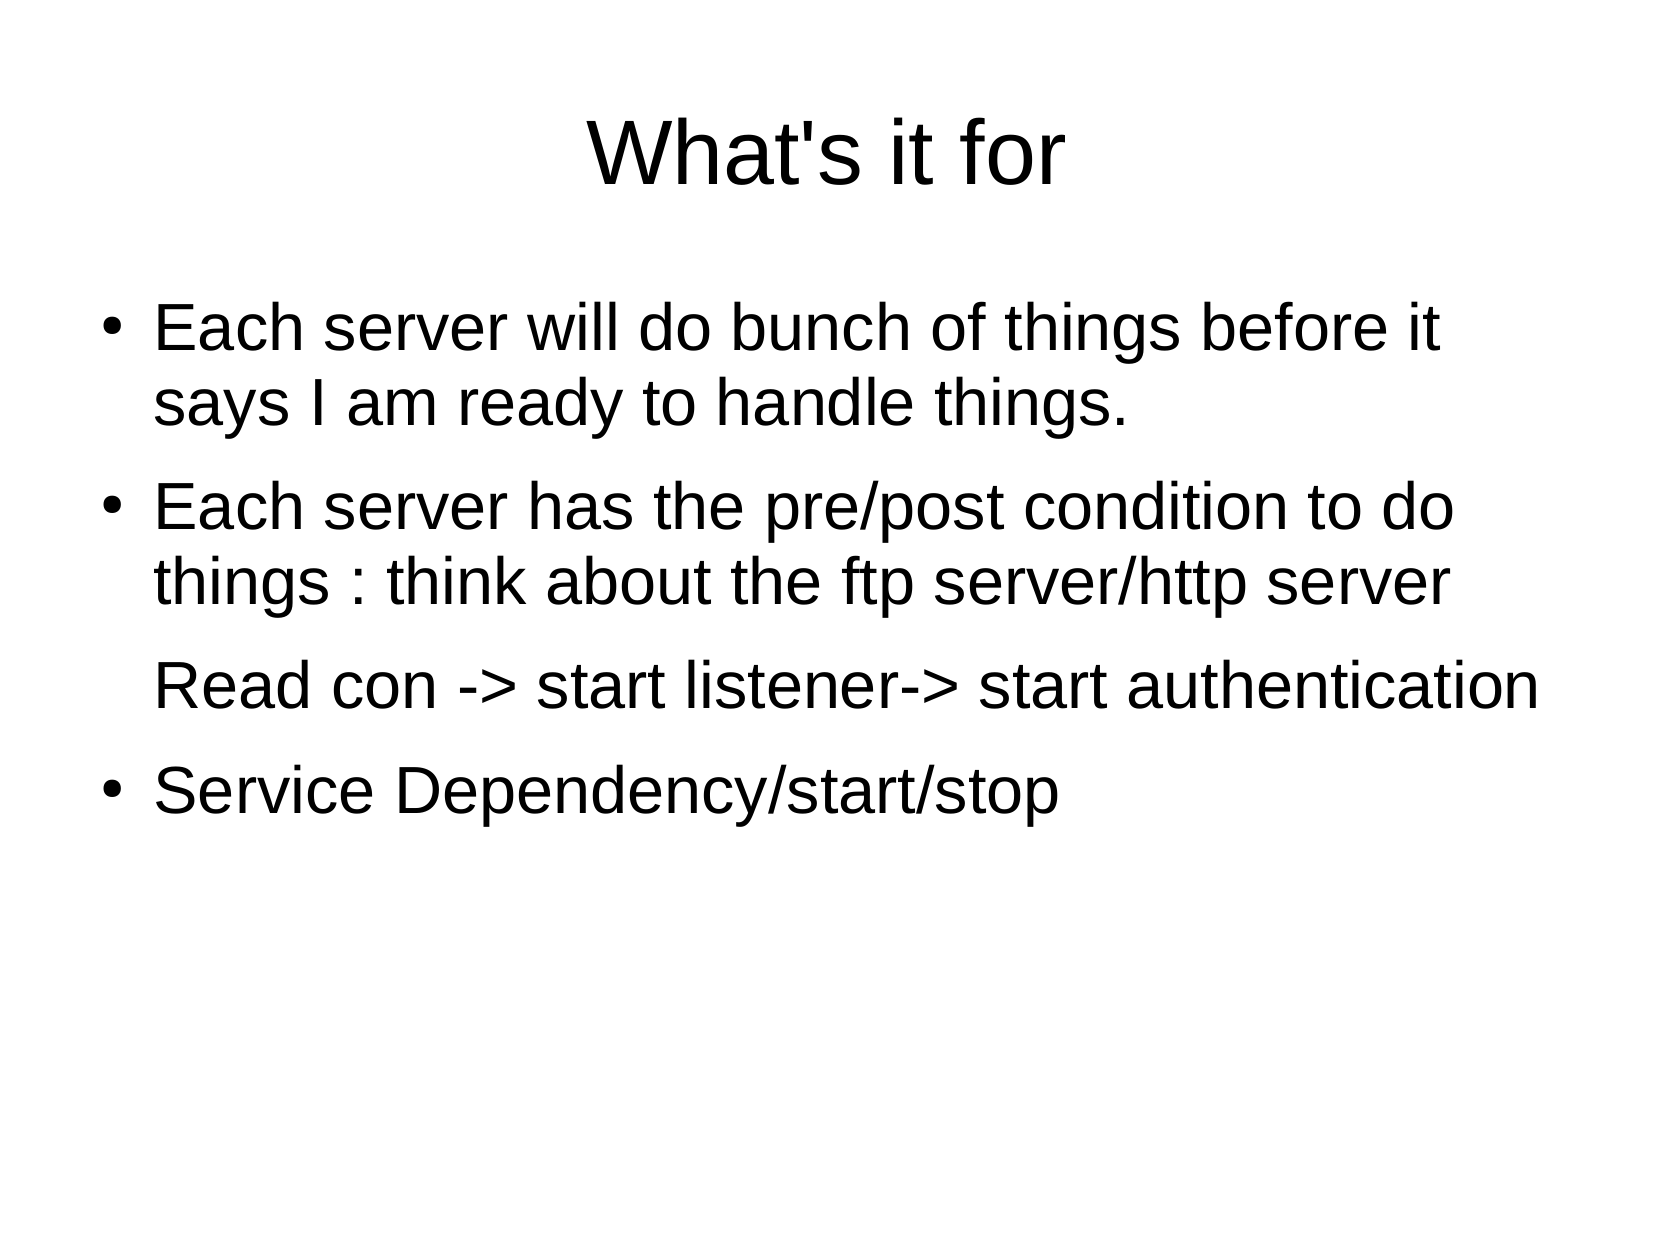

# What's it for
Each server will do bunch of things before it says I am ready to handle things.
Each server has the pre/post condition to do things : think about the ftp server/http server
Read con -> start listener-> start authentication
Service Dependency/start/stop